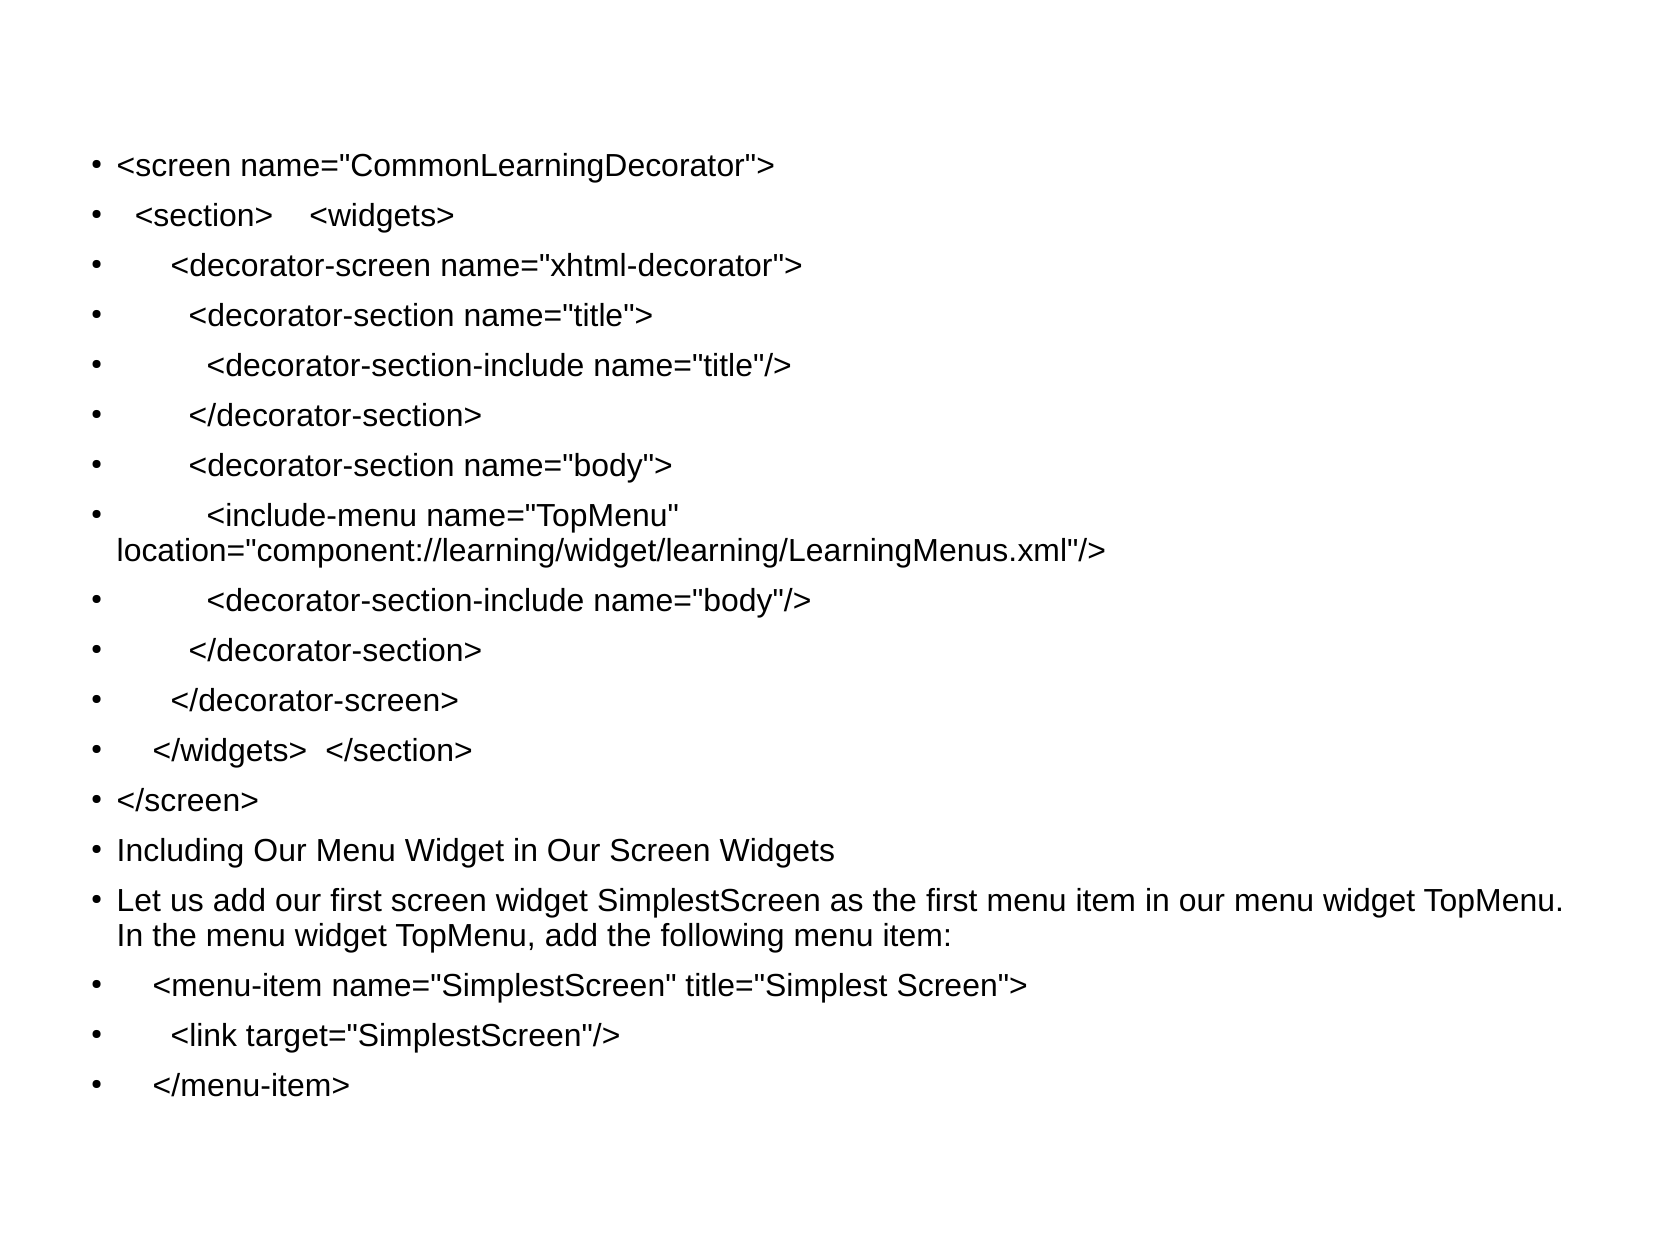

# <screen name="CommonLearningDecorator">
 <section> <widgets>
 <decorator-screen name="xhtml-decorator">
 <decorator-section name="title">
 <decorator-section-include name="title"/>
 </decorator-section>
 <decorator-section name="body">
 <include-menu name="TopMenu" location="component://learning/widget/learning/LearningMenus.xml"/>
 <decorator-section-include name="body"/>
 </decorator-section>
 </decorator-screen>
 </widgets> </section>
</screen>
Including Our Menu Widget in Our Screen Widgets
Let us add our first screen widget SimplestScreen as the first menu item in our menu widget TopMenu. In the menu widget TopMenu, add the following menu item:
 <menu-item name="SimplestScreen" title="Simplest Screen">
 <link target="SimplestScreen"/>
 </menu-item>